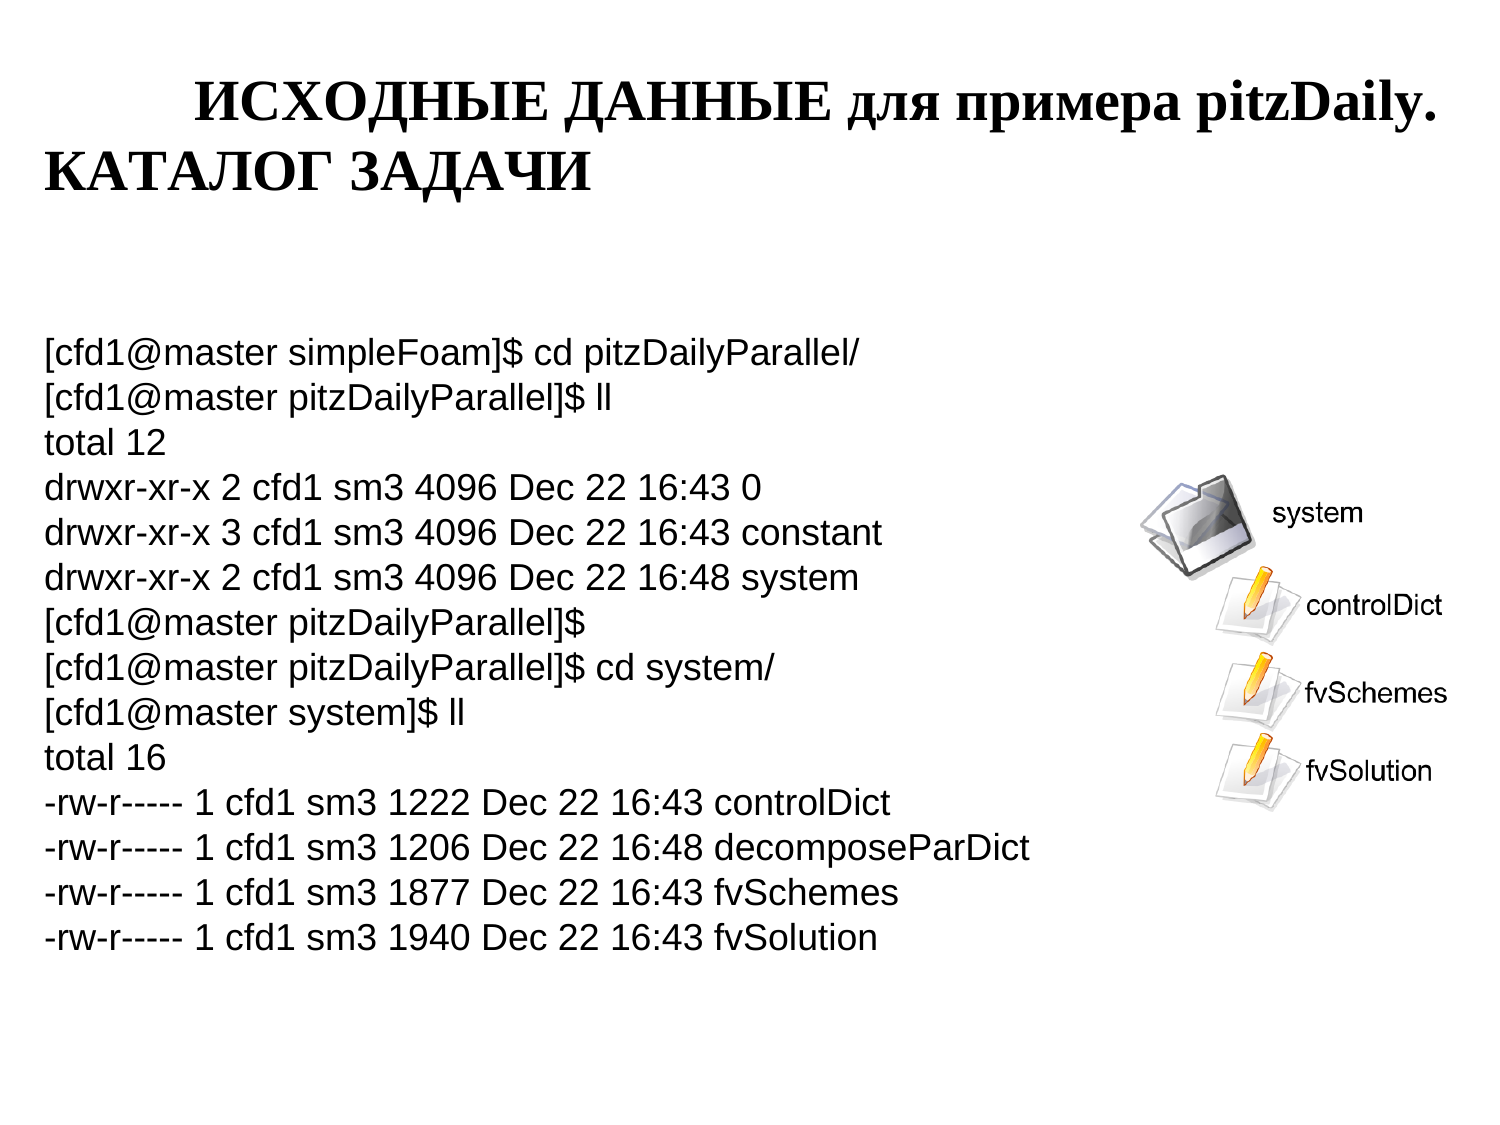

ИСХОДНЫЕ ДАННЫЕ для примера pitzDaily. КАТАЛОГ ЗАДАЧИ
[cfd1@master simpleFoam]$ cd pitzDailyParallel/
[cfd1@master pitzDailyParallel]$ ll
total 12
drwxr-xr-x 2 cfd1 sm3 4096 Dec 22 16:43 0
drwxr-xr-x 3 cfd1 sm3 4096 Dec 22 16:43 constant
drwxr-xr-x 2 cfd1 sm3 4096 Dec 22 16:48 system
[cfd1@master pitzDailyParallel]$
[cfd1@master pitzDailyParallel]$ cd system/
[cfd1@master system]$ ll
total 16
-rw-r----- 1 cfd1 sm3 1222 Dec 22 16:43 controlDict
-rw-r----- 1 cfd1 sm3 1206 Dec 22 16:48 decomposeParDict
-rw-r----- 1 cfd1 sm3 1877 Dec 22 16:43 fvSchemes
-rw-r----- 1 cfd1 sm3 1940 Dec 22 16:43 fvSolution